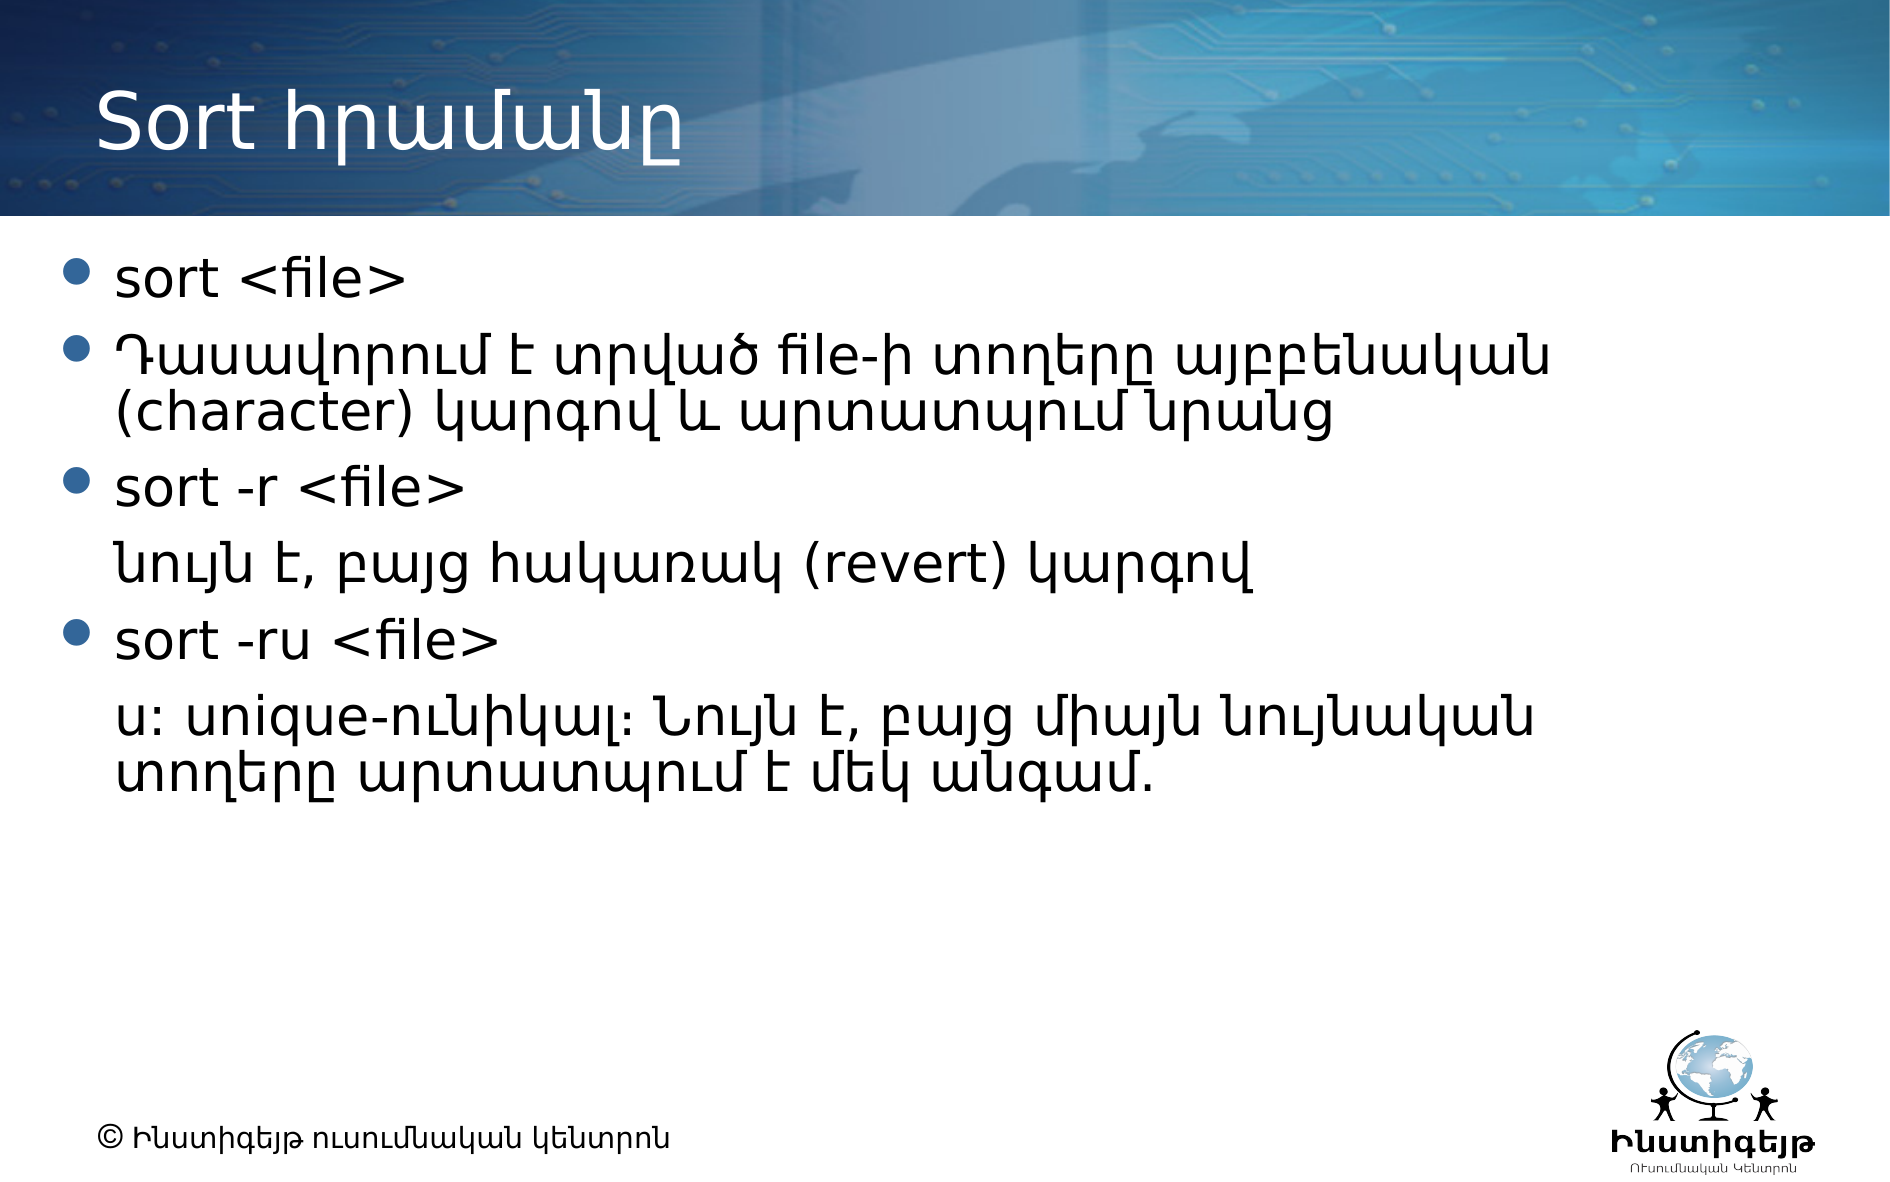

# Sort հրամանը
sort <file>
Դասավորում է տրված file-ի տողերը այբբենական (character) կարգով և արտատպում նրանց
sort -r <file>
նույն է, բայց հակառակ (revert) կարգով
sort -ru <file>
u: unique-ունիկալ։ Նույն է, բայց միայն նույնական տողերը արտատպում է մեկ անգամ.